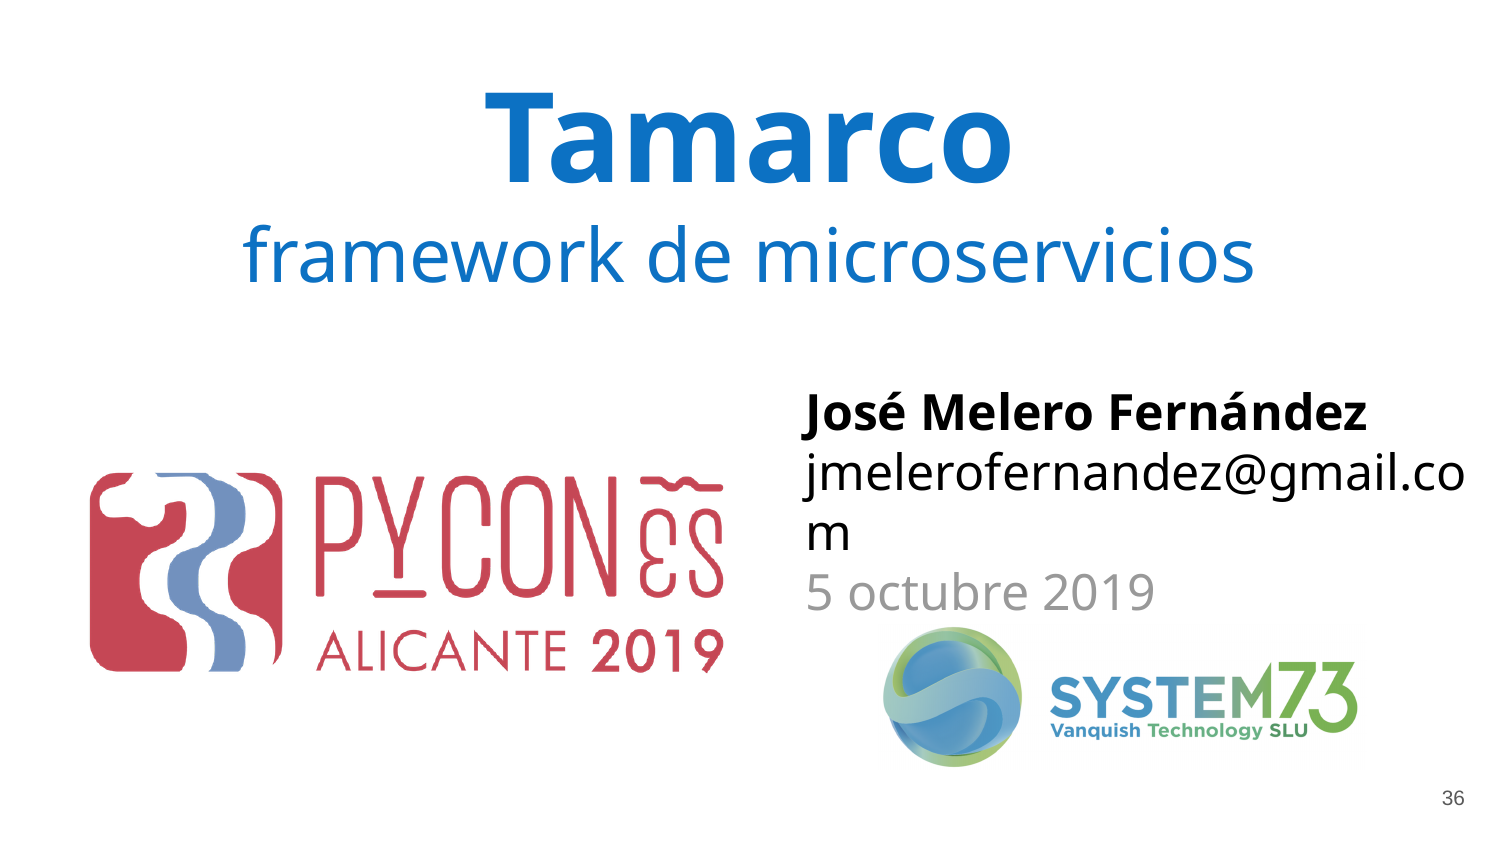

# Tamarco framework de microservicios
José Melero Fernández
jmelerofernandez@gmail.com
5 octubre 2019